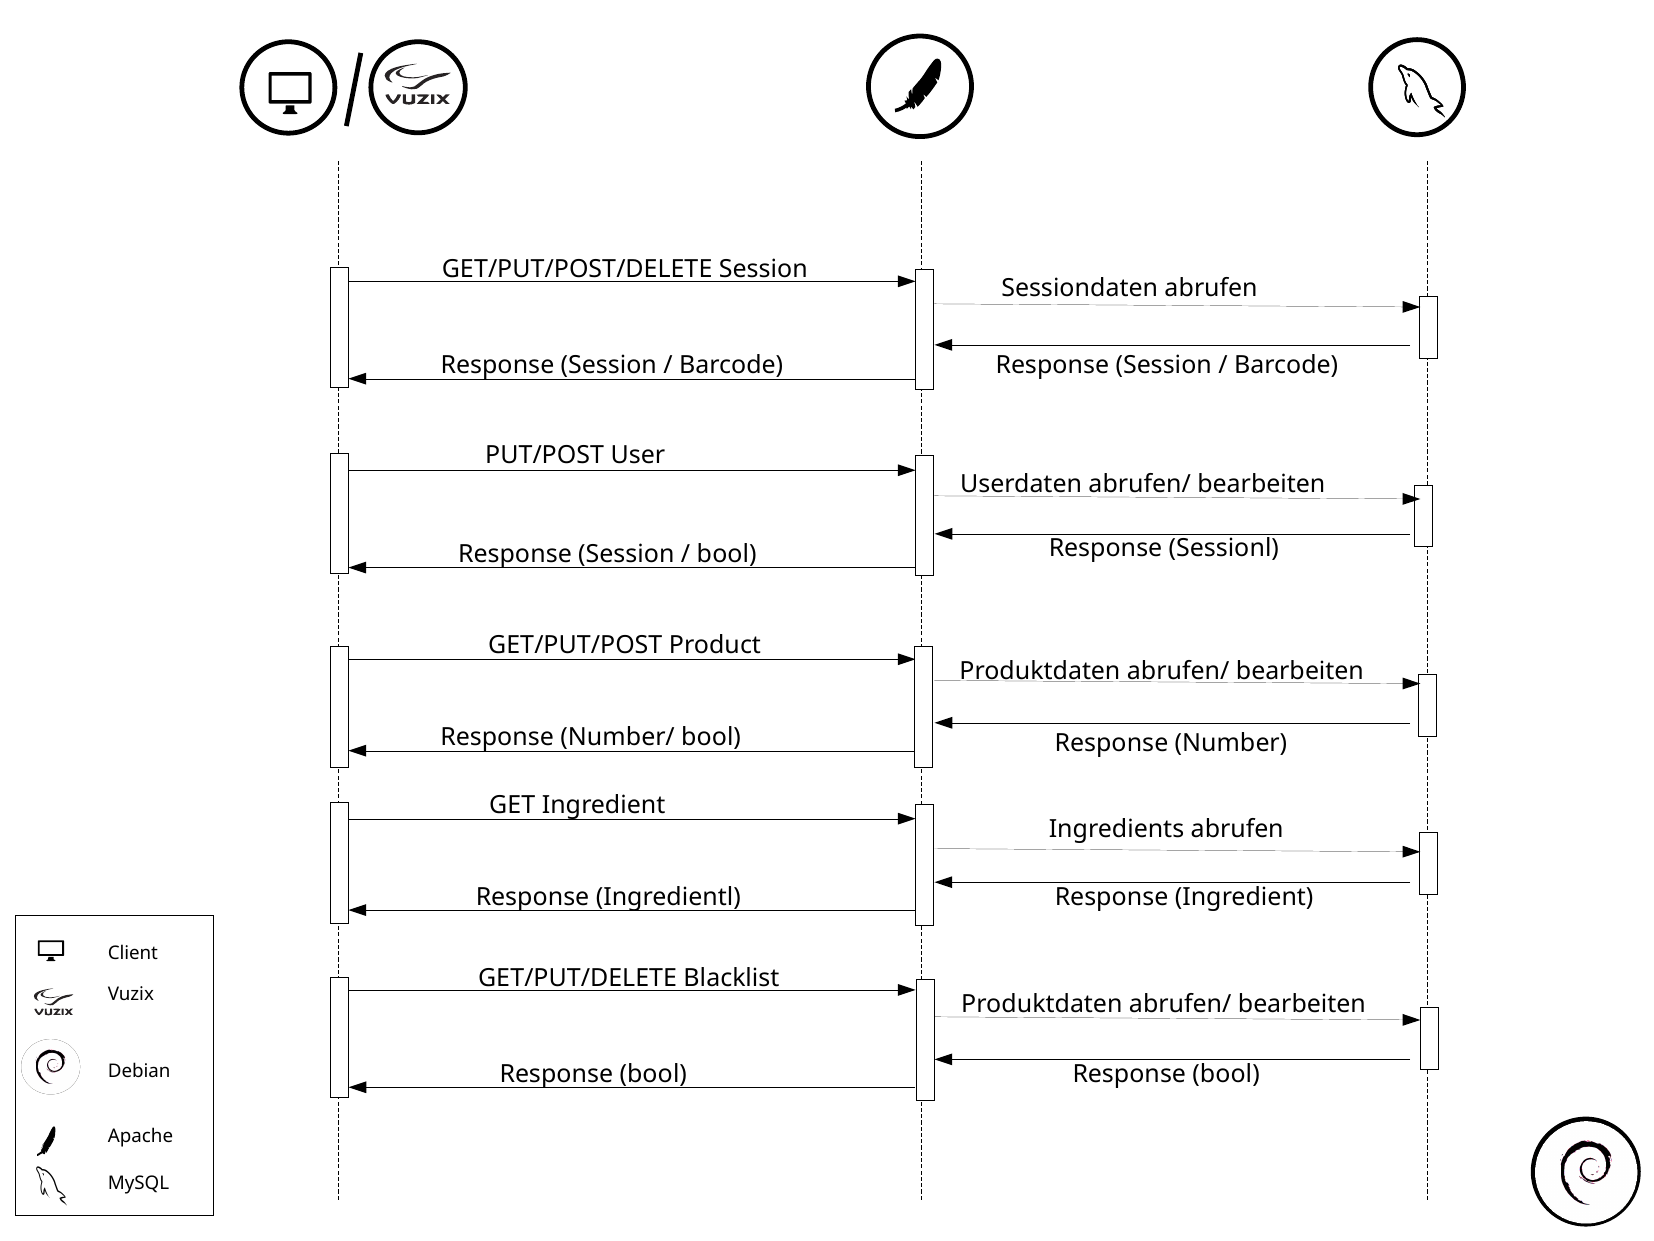

GET/PUT/POST/DELETE Session
Sessiondaten abrufen
Response (Session / Barcode)
Response (Session / Barcode)
 PUT/POST User
Userdaten abrufen/ bearbeiten
Response (Sessionl)
Response (Session / bool)
 GET/PUT/POST Product
Produktdaten abrufen/ bearbeiten
Response (Number/ bool)
Response (Number)
 GET Ingredient
Ingredients abrufen
Response (Ingredientl)
Response (Ingredient)
Client
 GET/PUT/DELETE Blacklist
Vuzix
Produktdaten abrufen/ bearbeiten
Response (bool)
Response (bool)
Debian
Apache
MySQL